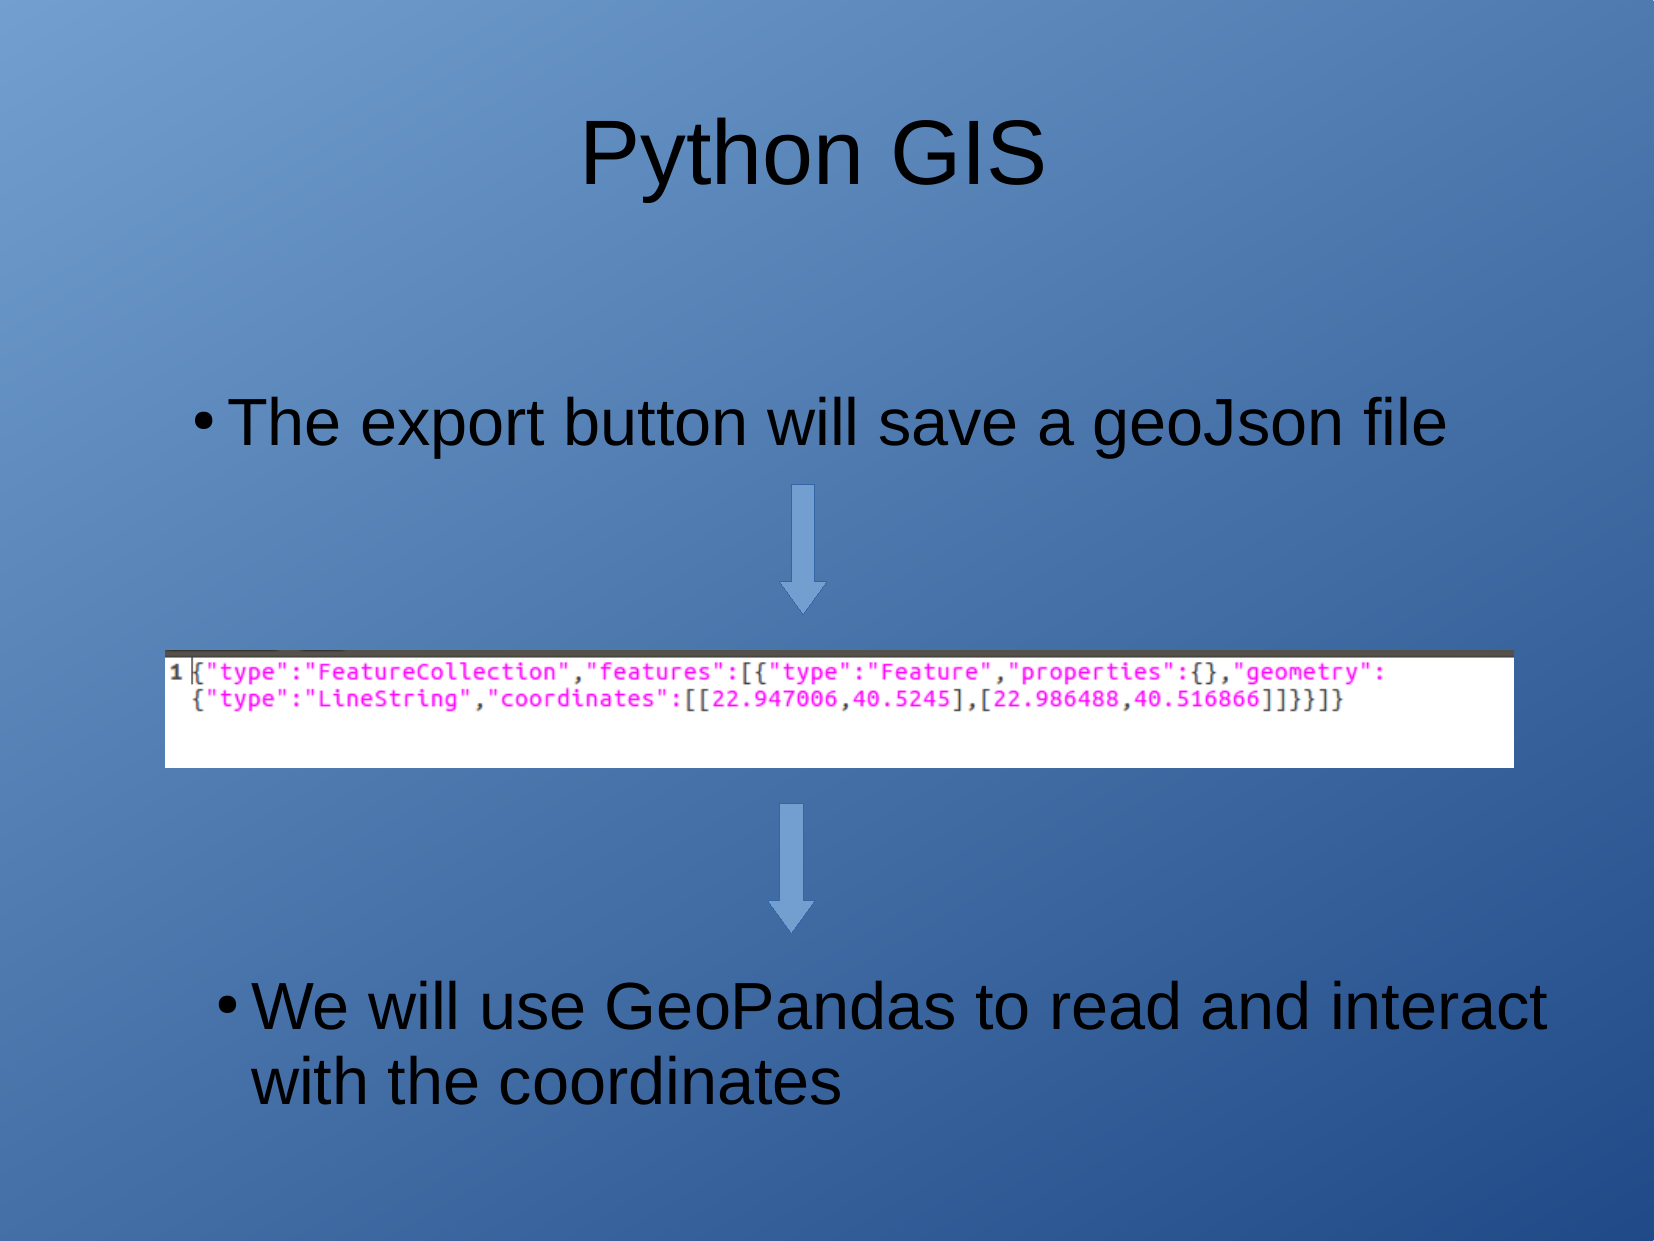

# Python GIS
The export button will save a geoJson file
We will use GeoPandas to read and interact
with the coordinates